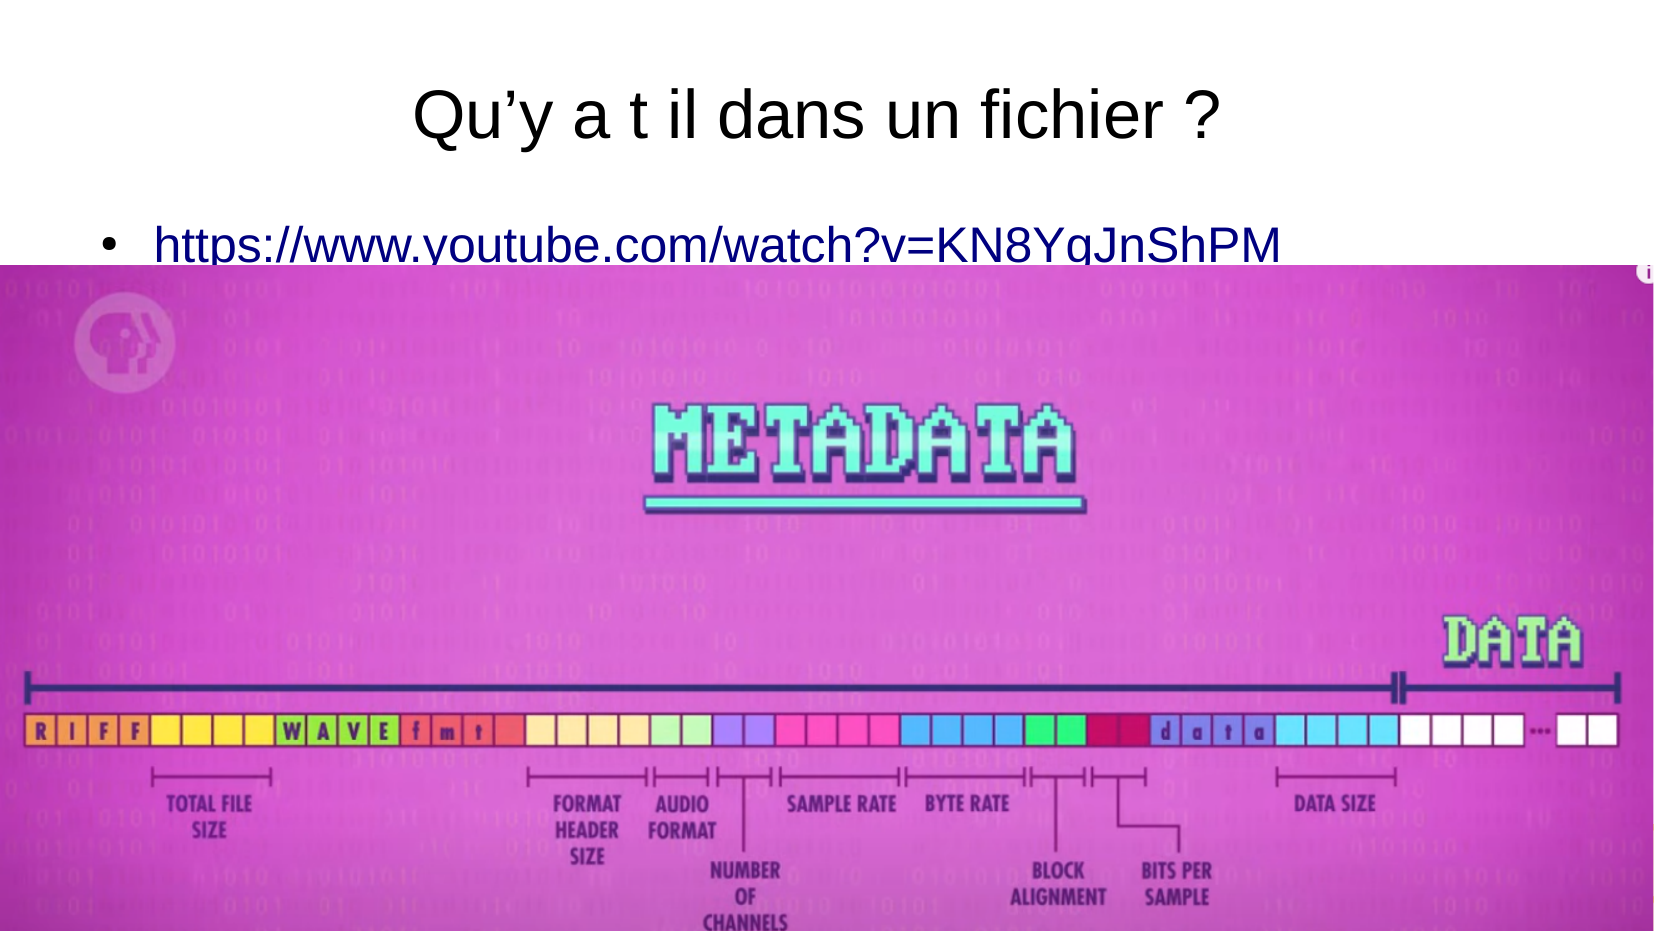

# Qu’y a t il dans un fichier ?
https://www.youtube.com/watch?v=KN8YgJnShPM